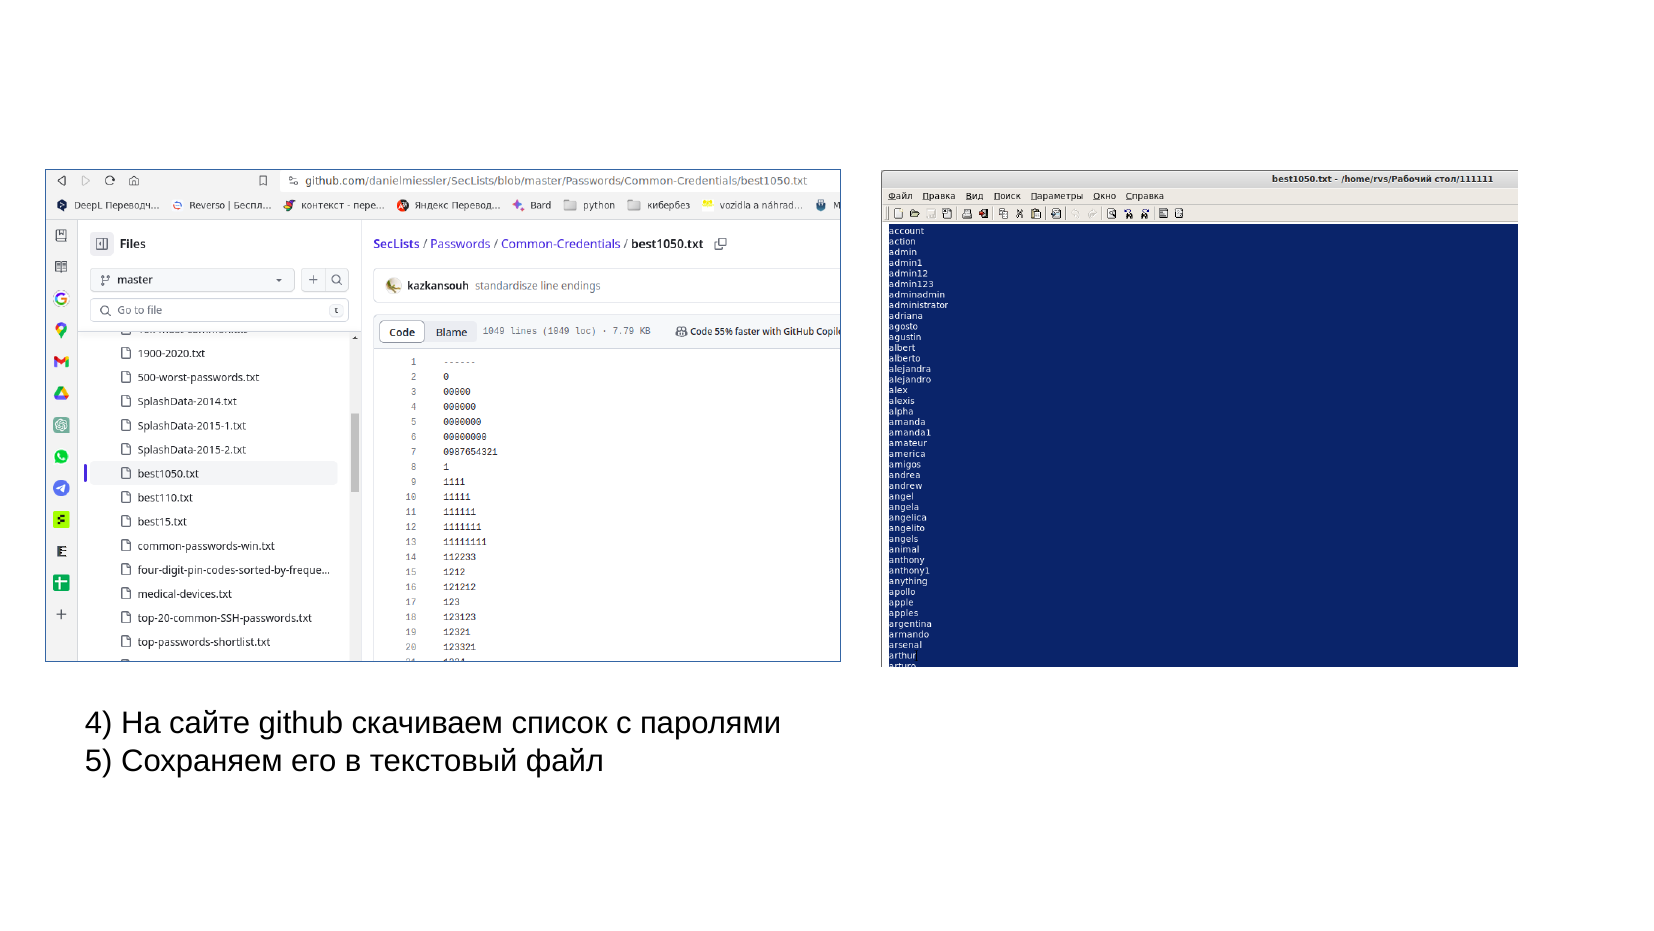

4) На сайте github скачиваем список с паролями
5) Сохраняем его в текстовый файл